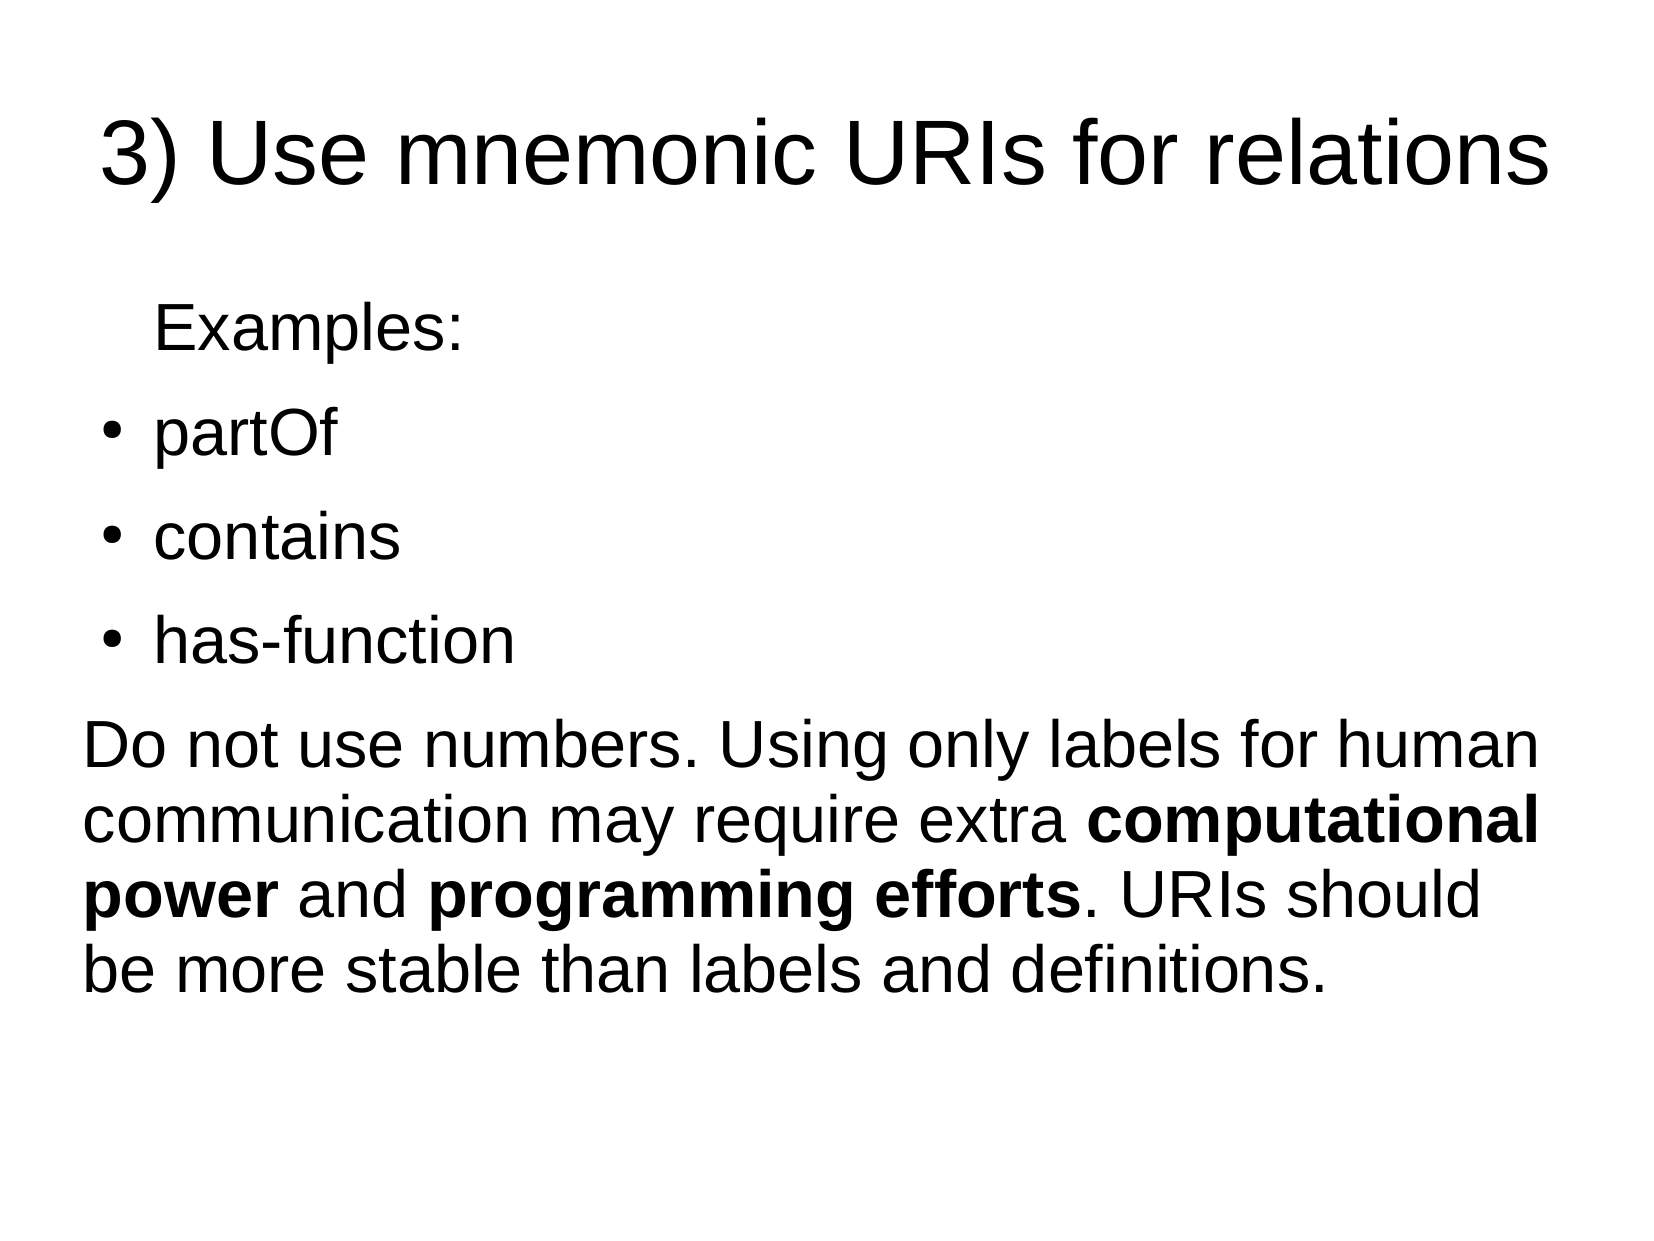

# 3) Use mnemonic URIs for relations
Examples:
partOf
contains
has-function
Do not use numbers. Using only labels for human communication may require extra computational power and programming efforts. URIs should be more stable than labels and definitions.